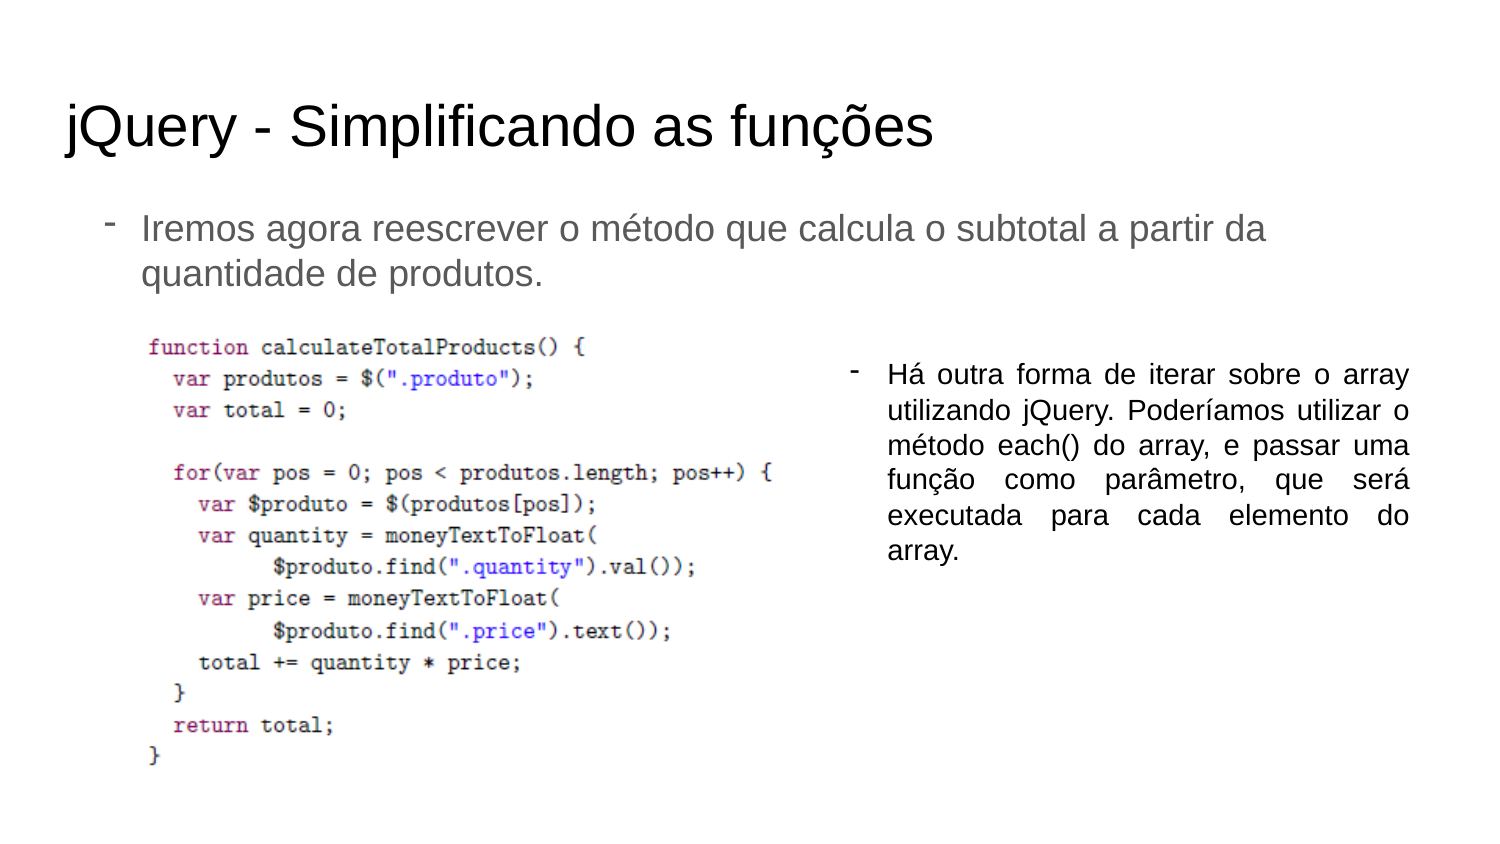

# jQuery - Simplificando as funções
Iremos agora reescrever o método que calcula o subtotal a partir da quantidade de produtos.
Há outra forma de iterar sobre o array utilizando jQuery. Poderíamos utilizar o método each() do array, e passar uma função como parâmetro, que será executada para cada elemento do array.